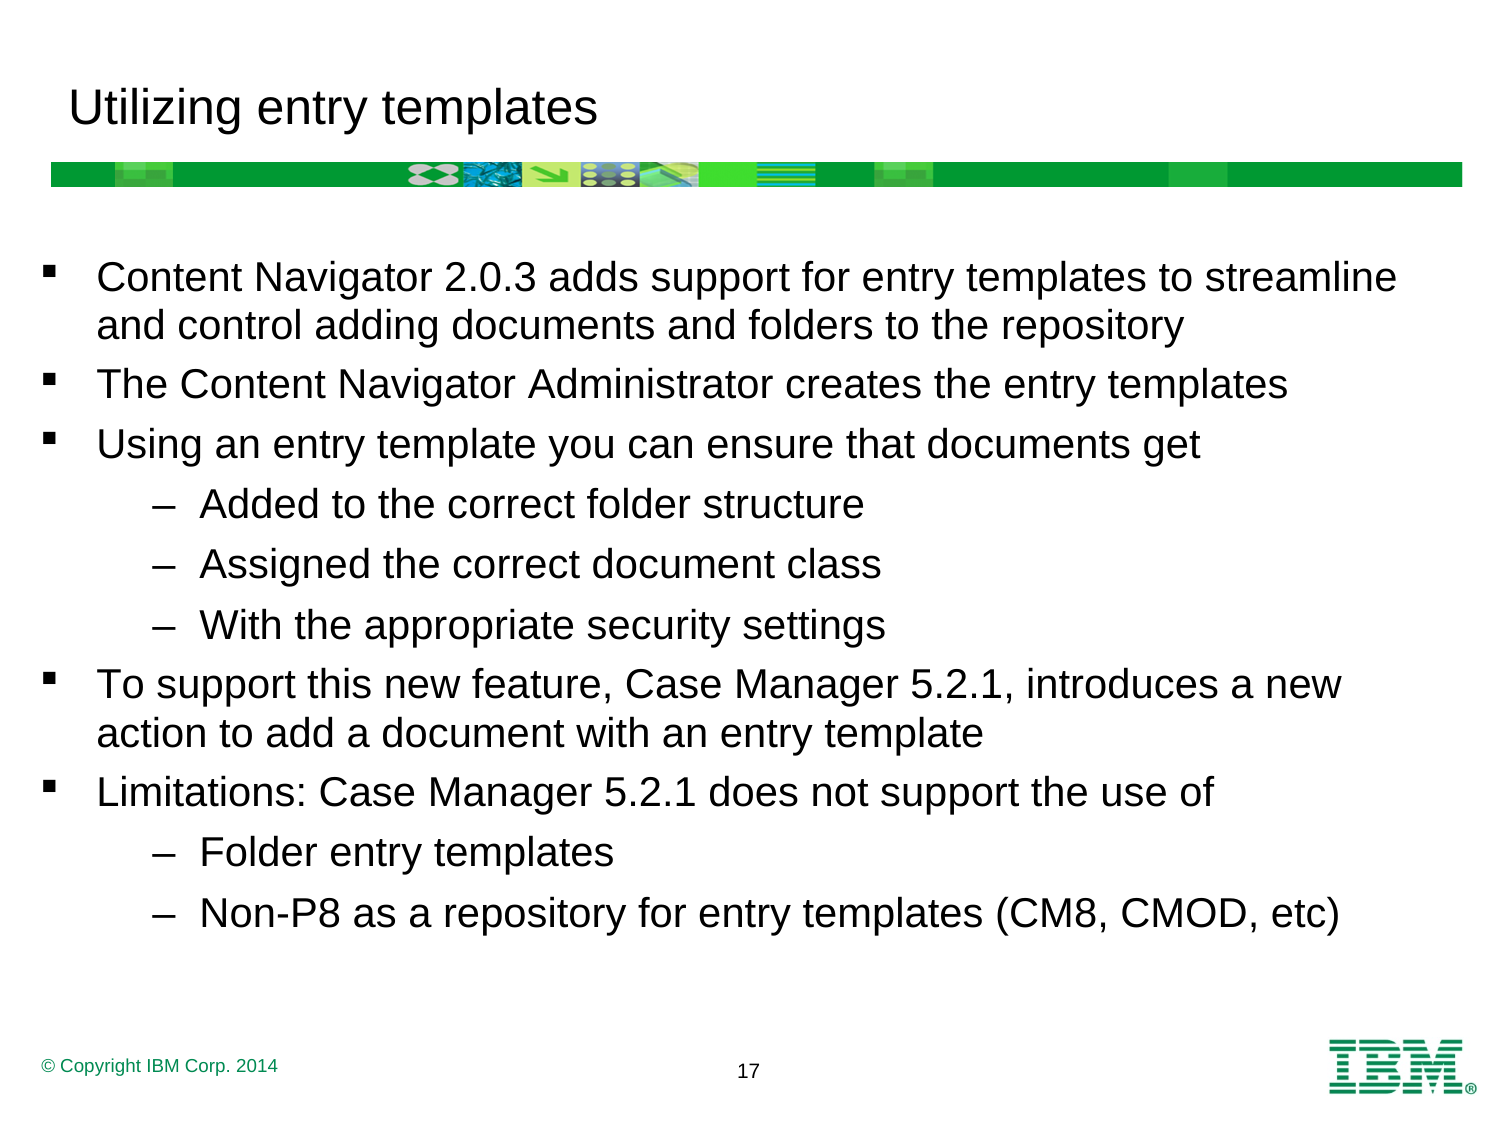

# Utilizing entry templates
Content Navigator 2.0.3 adds support for entry templates to streamline and control adding documents and folders to the repository
The Content Navigator Administrator creates the entry templates
Using an entry template you can ensure that documents get
Added to the correct folder structure
Assigned the correct document class
With the appropriate security settings
To support this new feature, Case Manager 5.2.1, introduces a new action to add a document with an entry template
Limitations: Case Manager 5.2.1 does not support the use of
Folder entry templates
Non-P8 as a repository for entry templates (CM8, CMOD, etc)
17